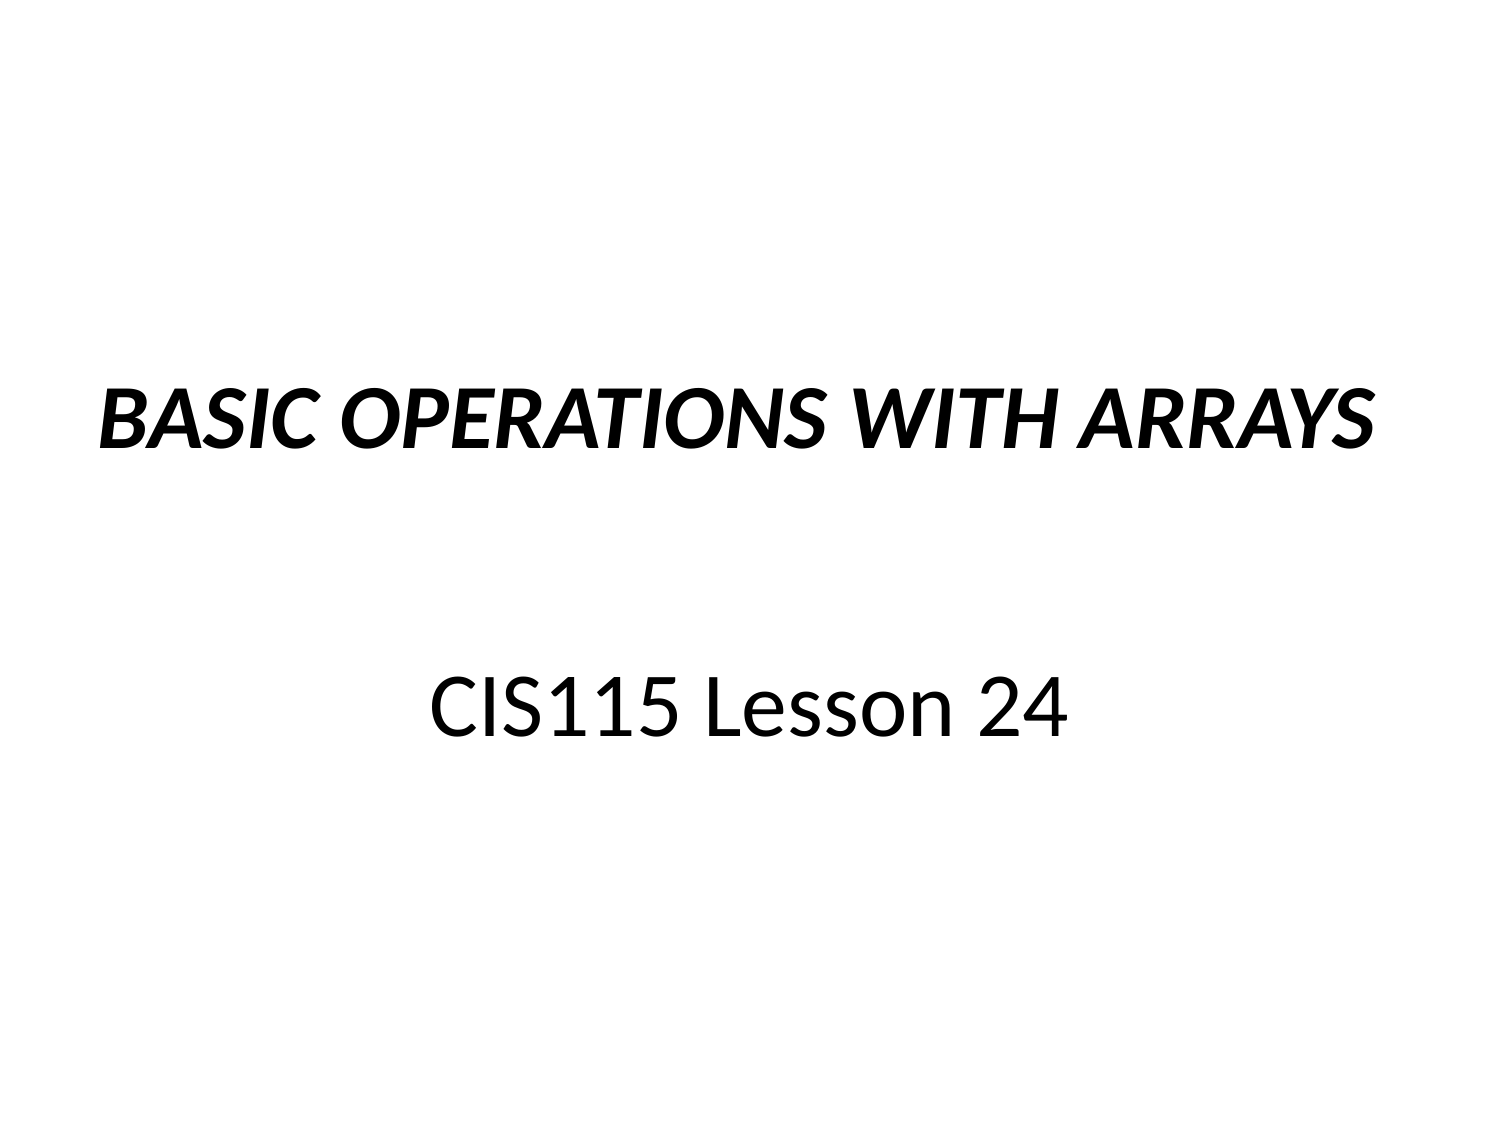

# BASIC OPERATIONS WITH ARRAYS
CIS115 Lesson 24